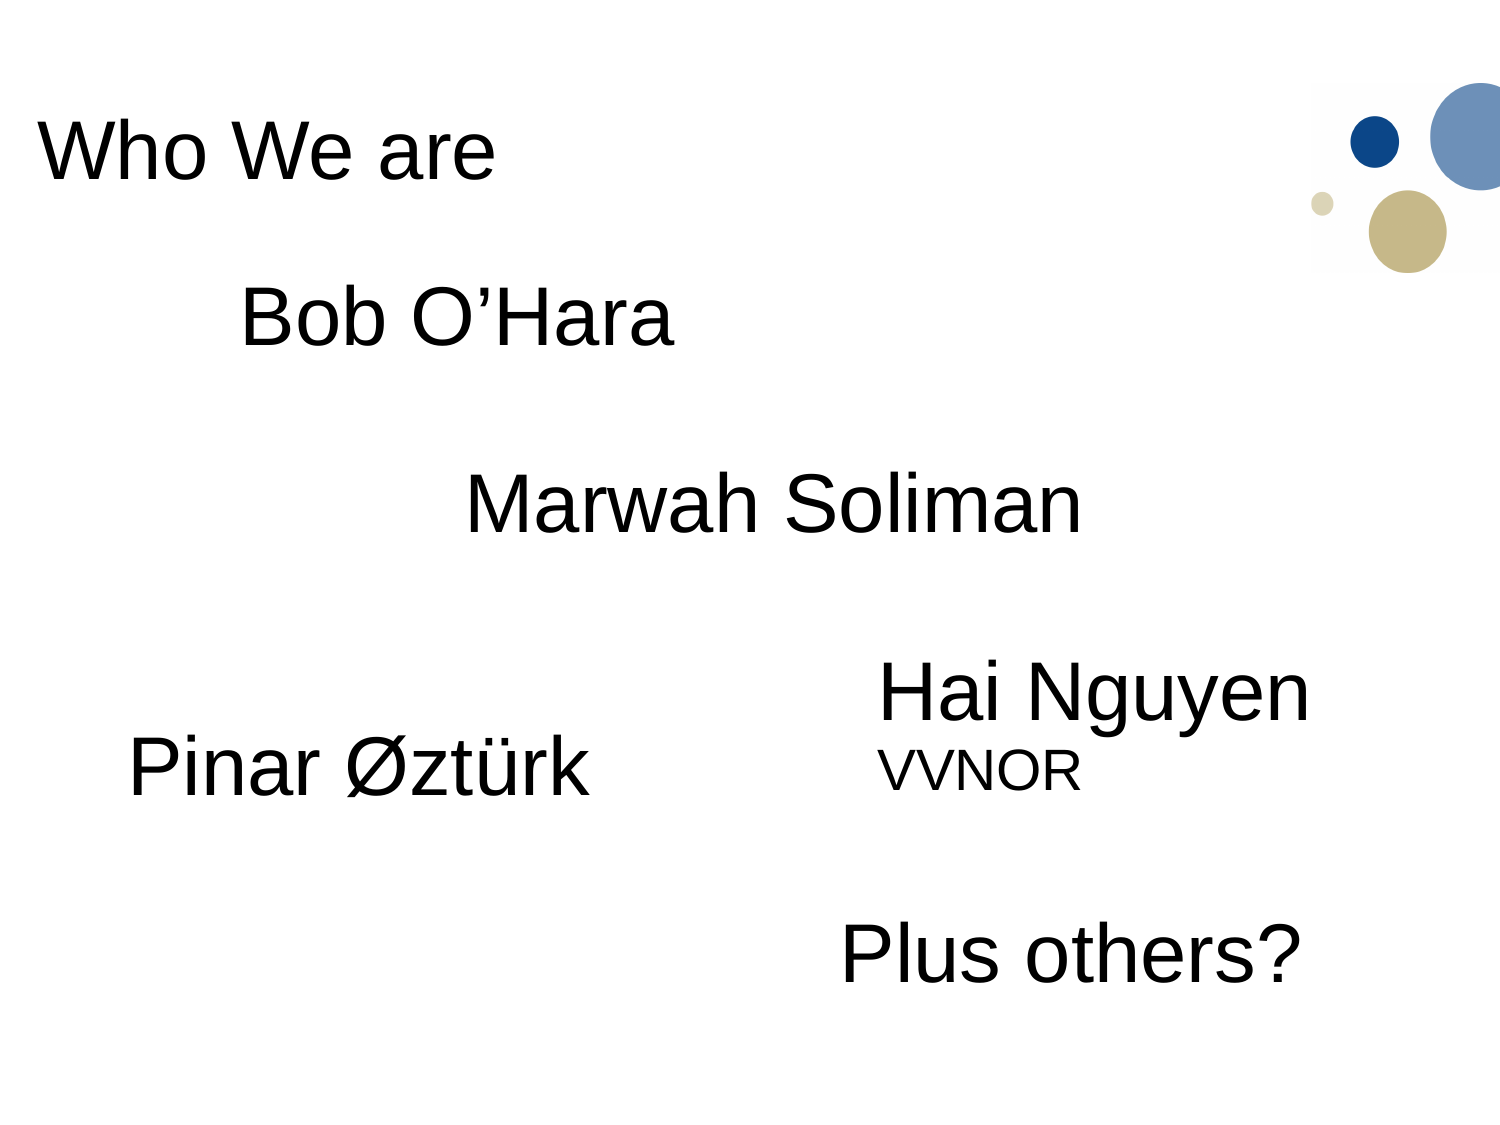

# Who We are
Bob O’Hara
Marwah Soliman
Hai Nguyen
VVNOR
Pinar Øztürk
Plus others?